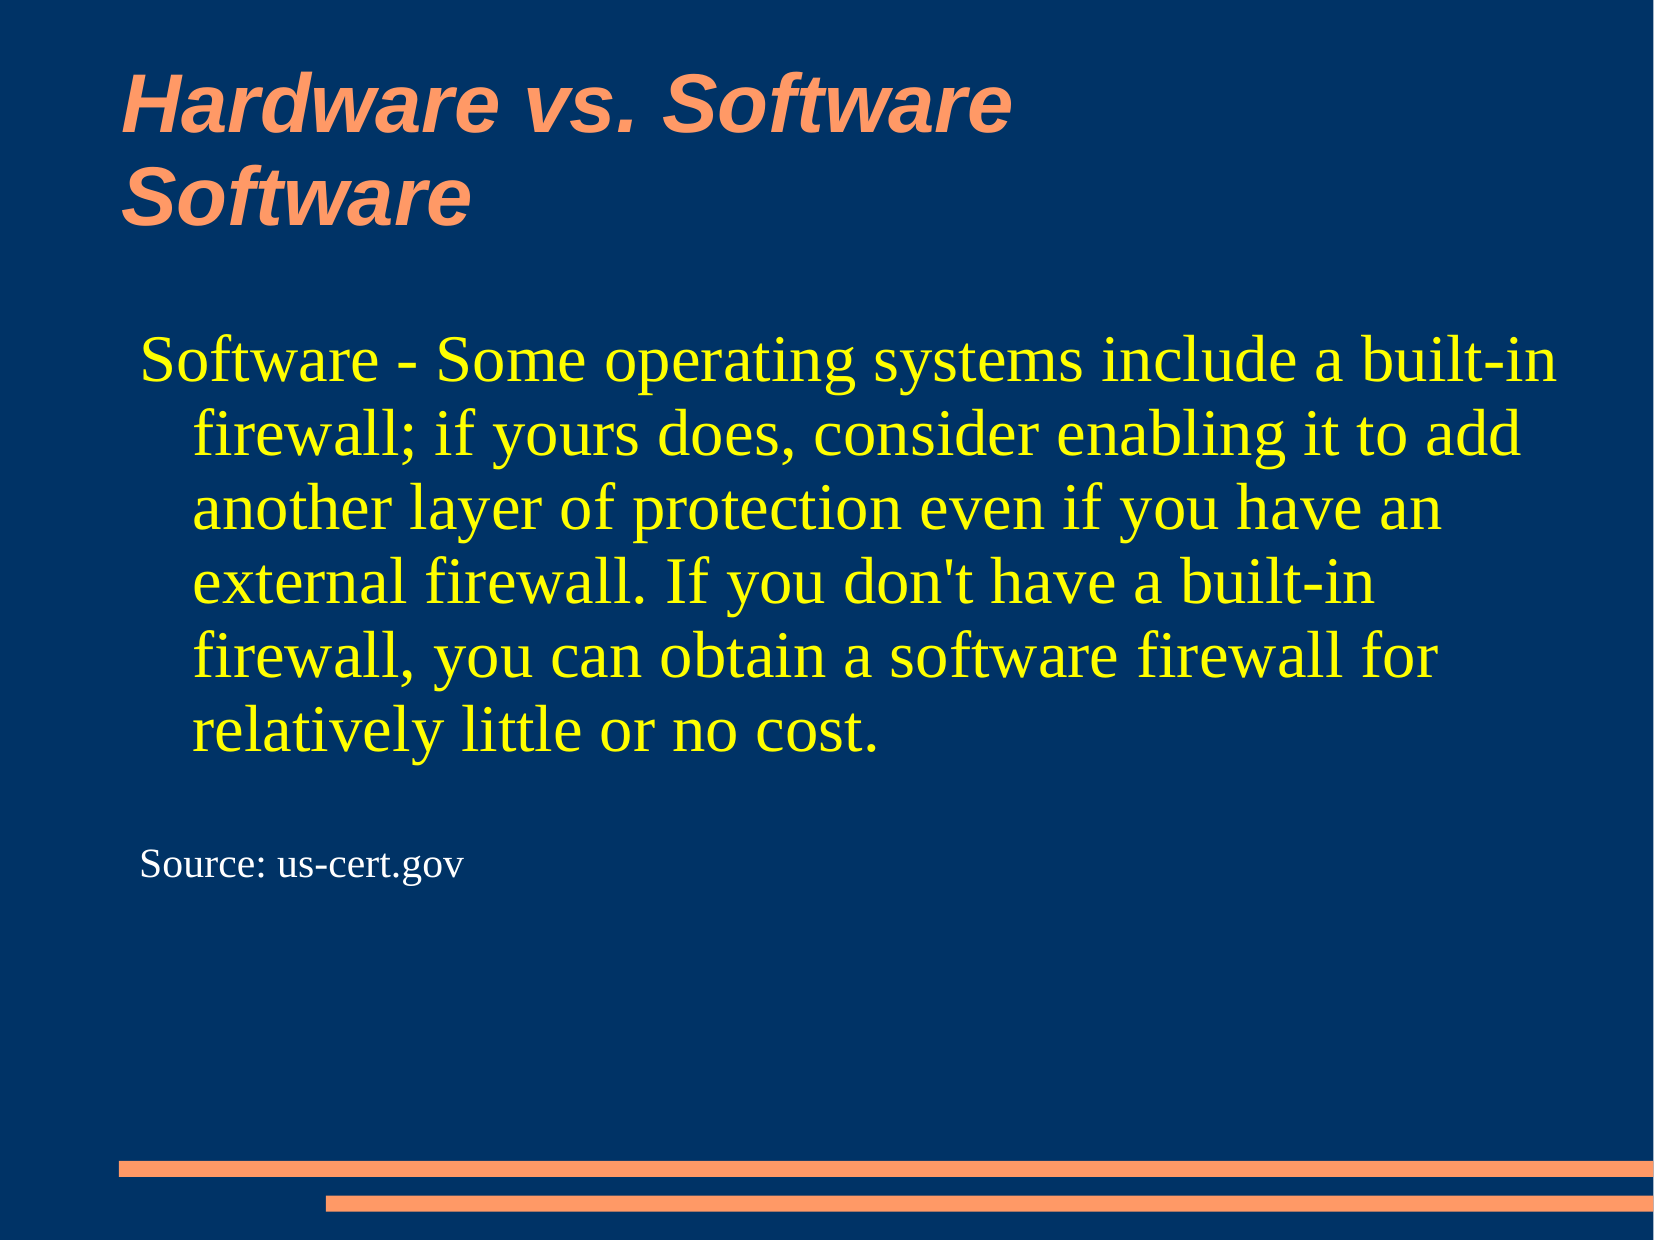

# Hardware vs. Software Software
Software - Some operating systems include a built-in firewall; if yours does, consider enabling it to add another layer of protection even if you have an external firewall. If you don't have a built-in firewall, you can obtain a software firewall for relatively little or no cost.
Source: us-cert.gov